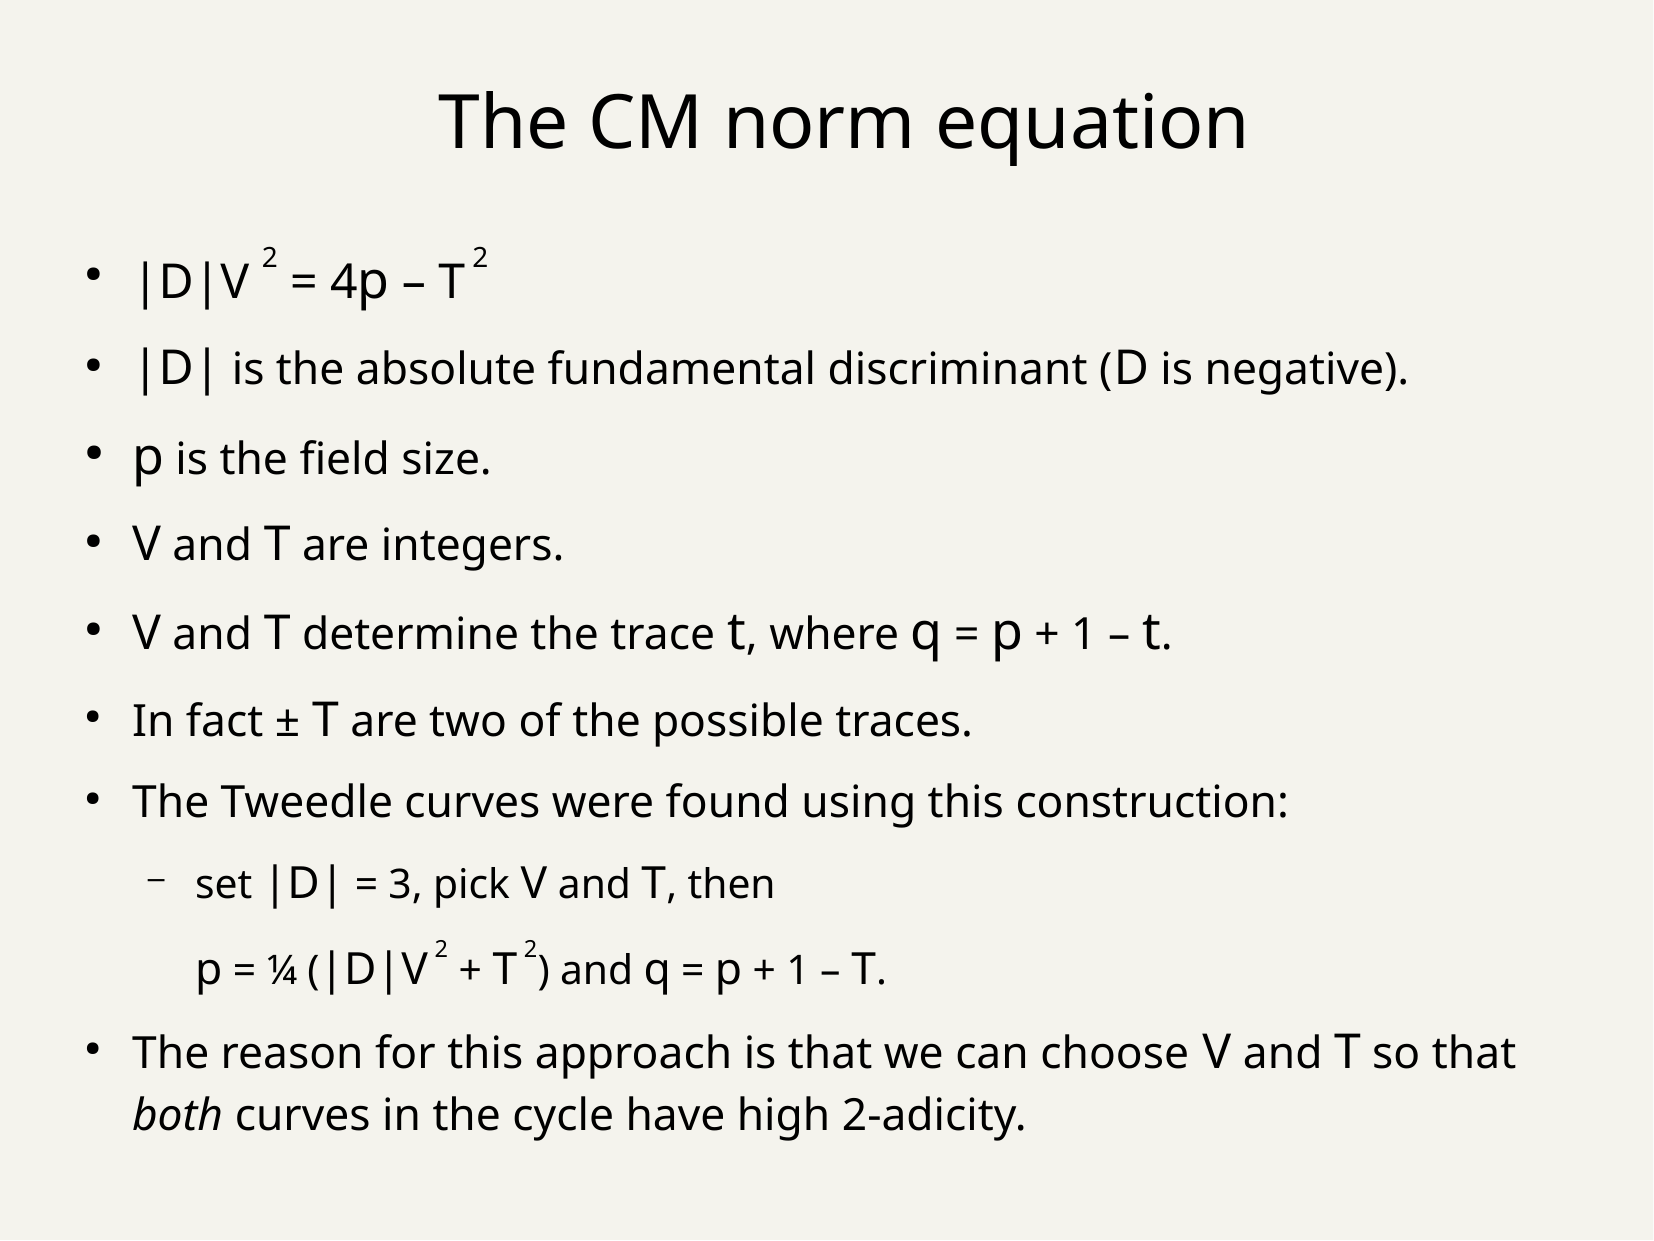

# The CM norm equation
|D|V 2 = 4p – T 2
|D| is the absolute fundamental discriminant (D is negative).
p is the field size.
V and T are integers.
V and T determine the trace t, where q = p + 1 – t.
In fact ± T are two of the possible traces.
The Tweedle curves were found using this construction:
set |D| = 3, pick V and T, then
p = ¼ (|D|V 2 + T 2) and q = p + 1 – T.
The reason for this approach is that we can choose V and T so that both curves in the cycle have high 2-adicity.